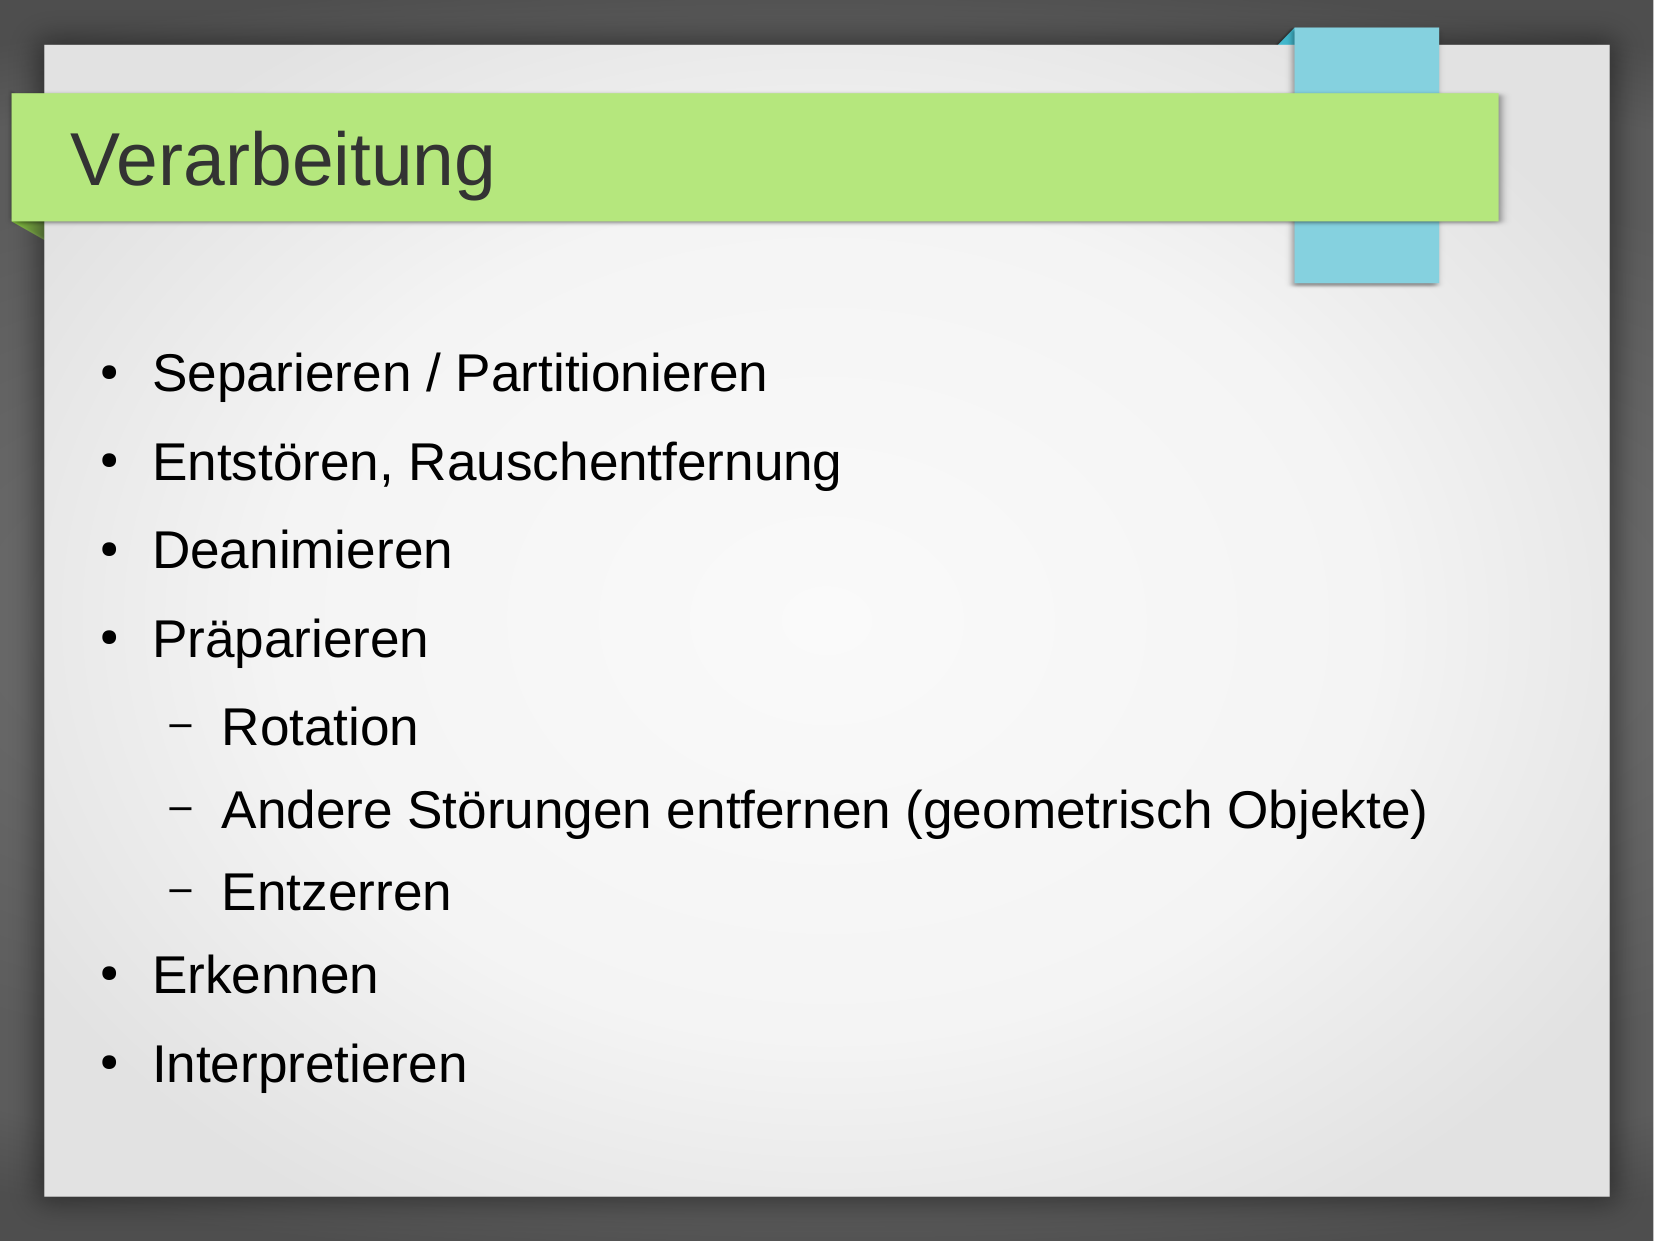

# Verarbeitung
Separieren / Partitionieren
Entstören, Rauschentfernung
Deanimieren
Präparieren
Rotation
Andere Störungen entfernen (geometrisch Objekte)
Entzerren
Erkennen
Interpretieren